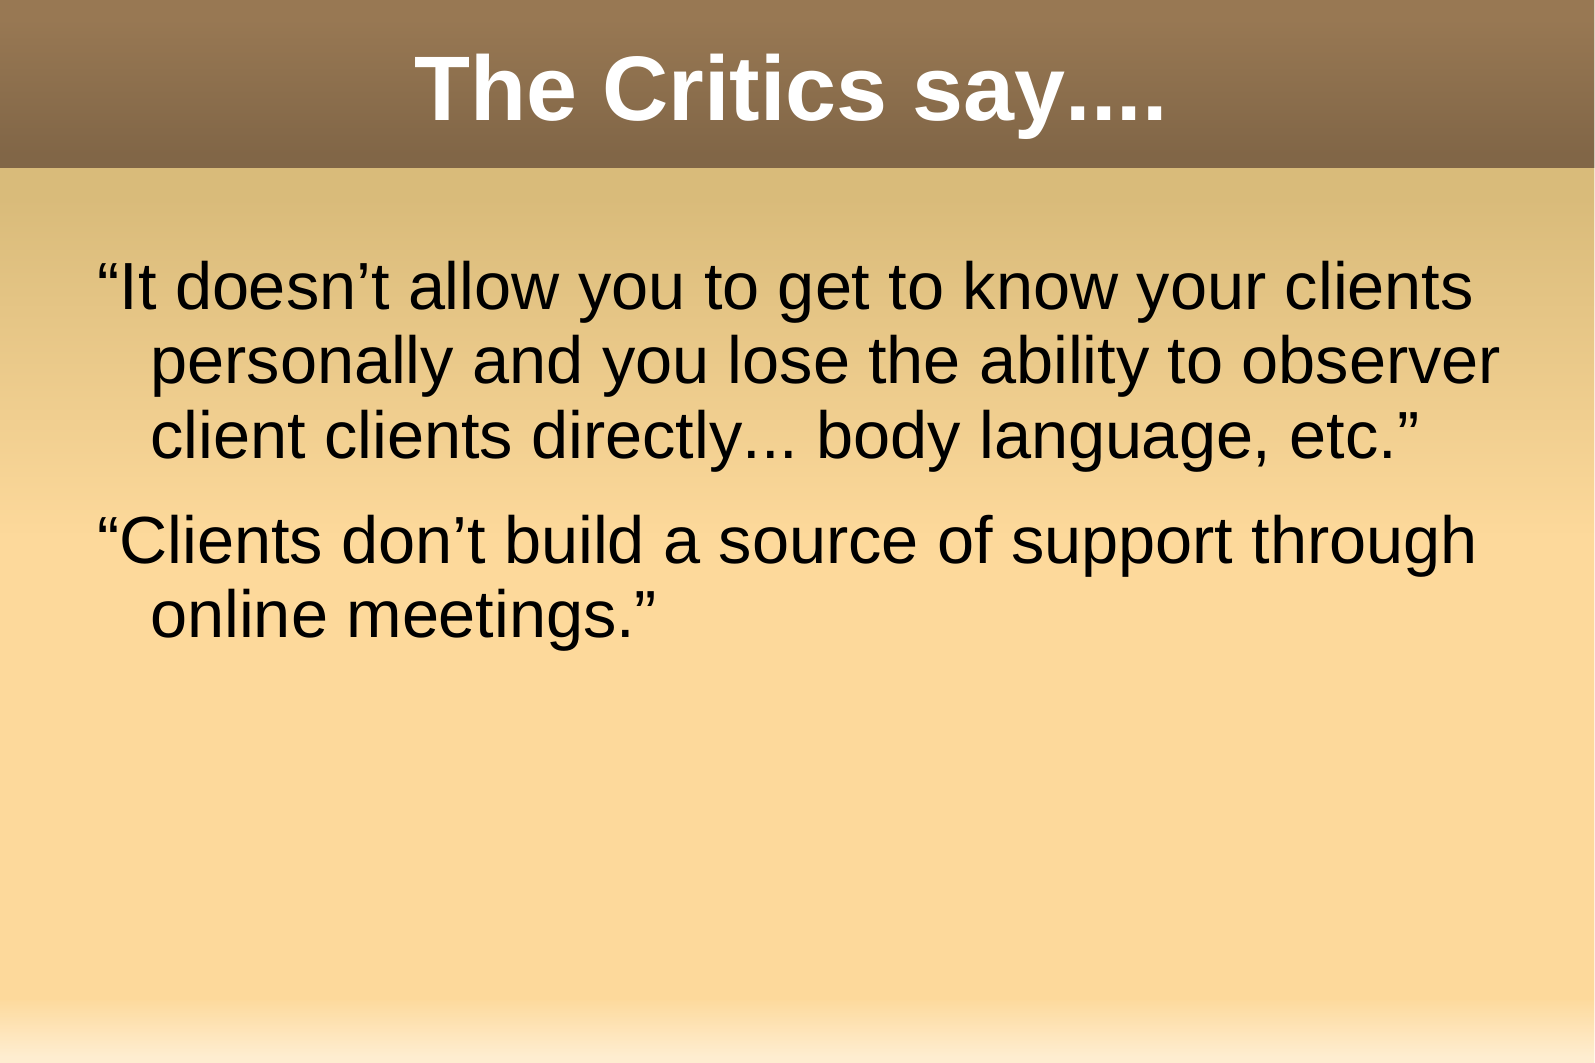

# The Critics say....
“It doesn’t allow you to get to know your clients personally and you lose the ability to observer client clients directly... body language, etc.”
“Clients don’t build a source of support through online meetings.”